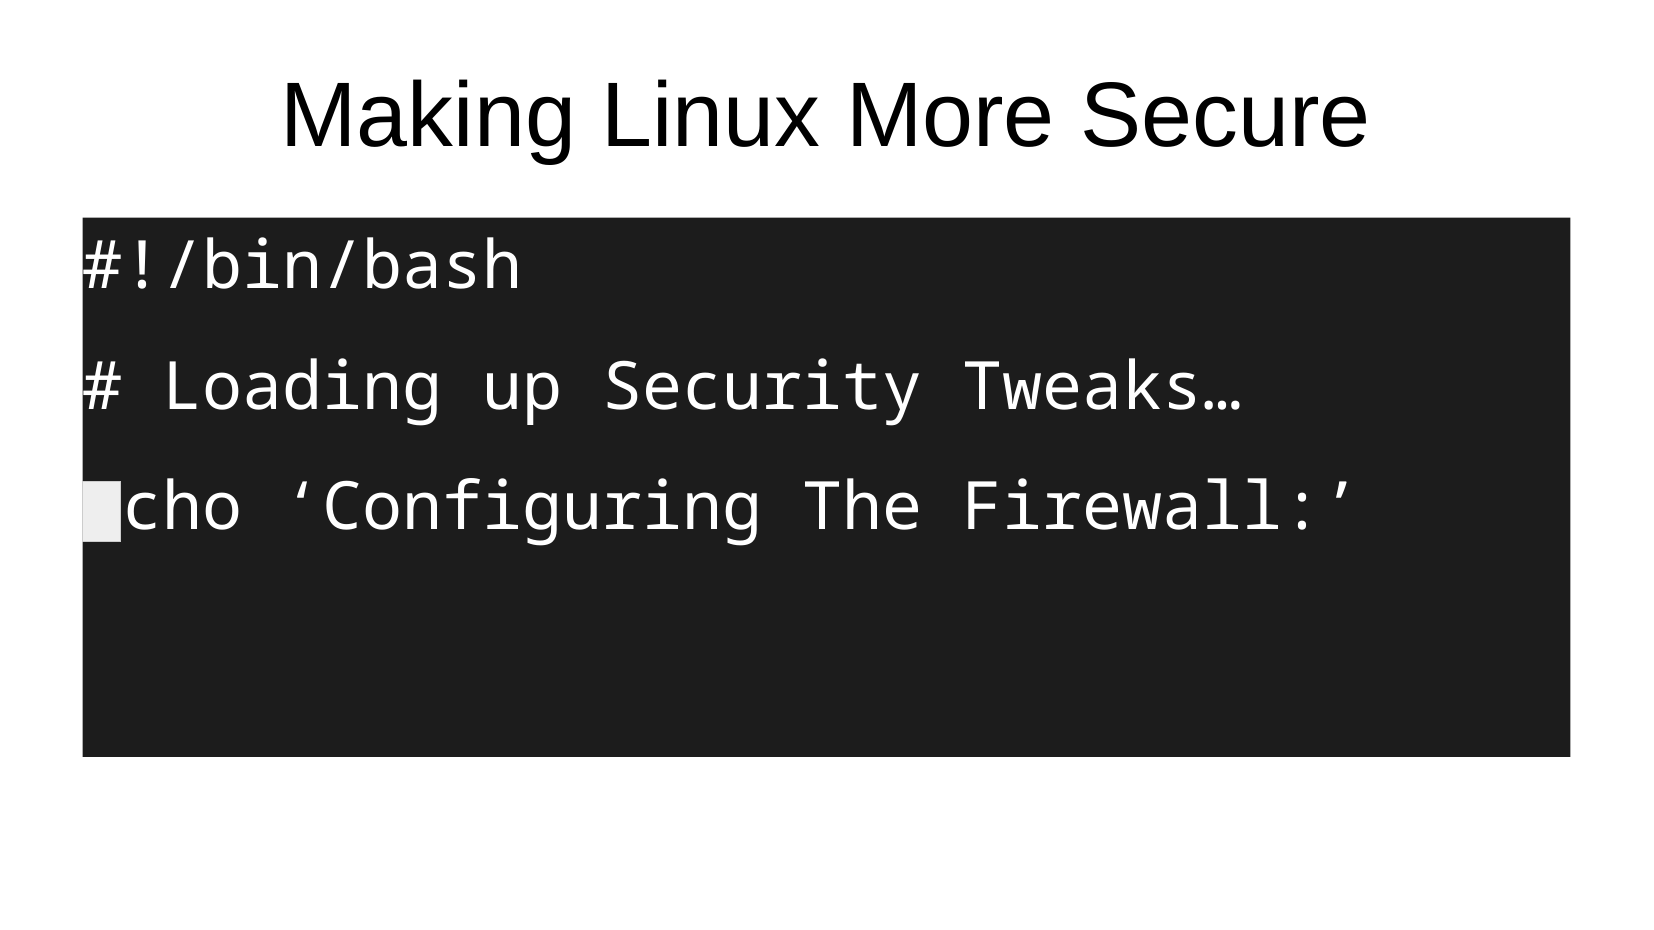

# Making Linux More Secure
#!/bin/bash
# Loading up Security Tweaks…
echo ‘Configuring The Firewall:’